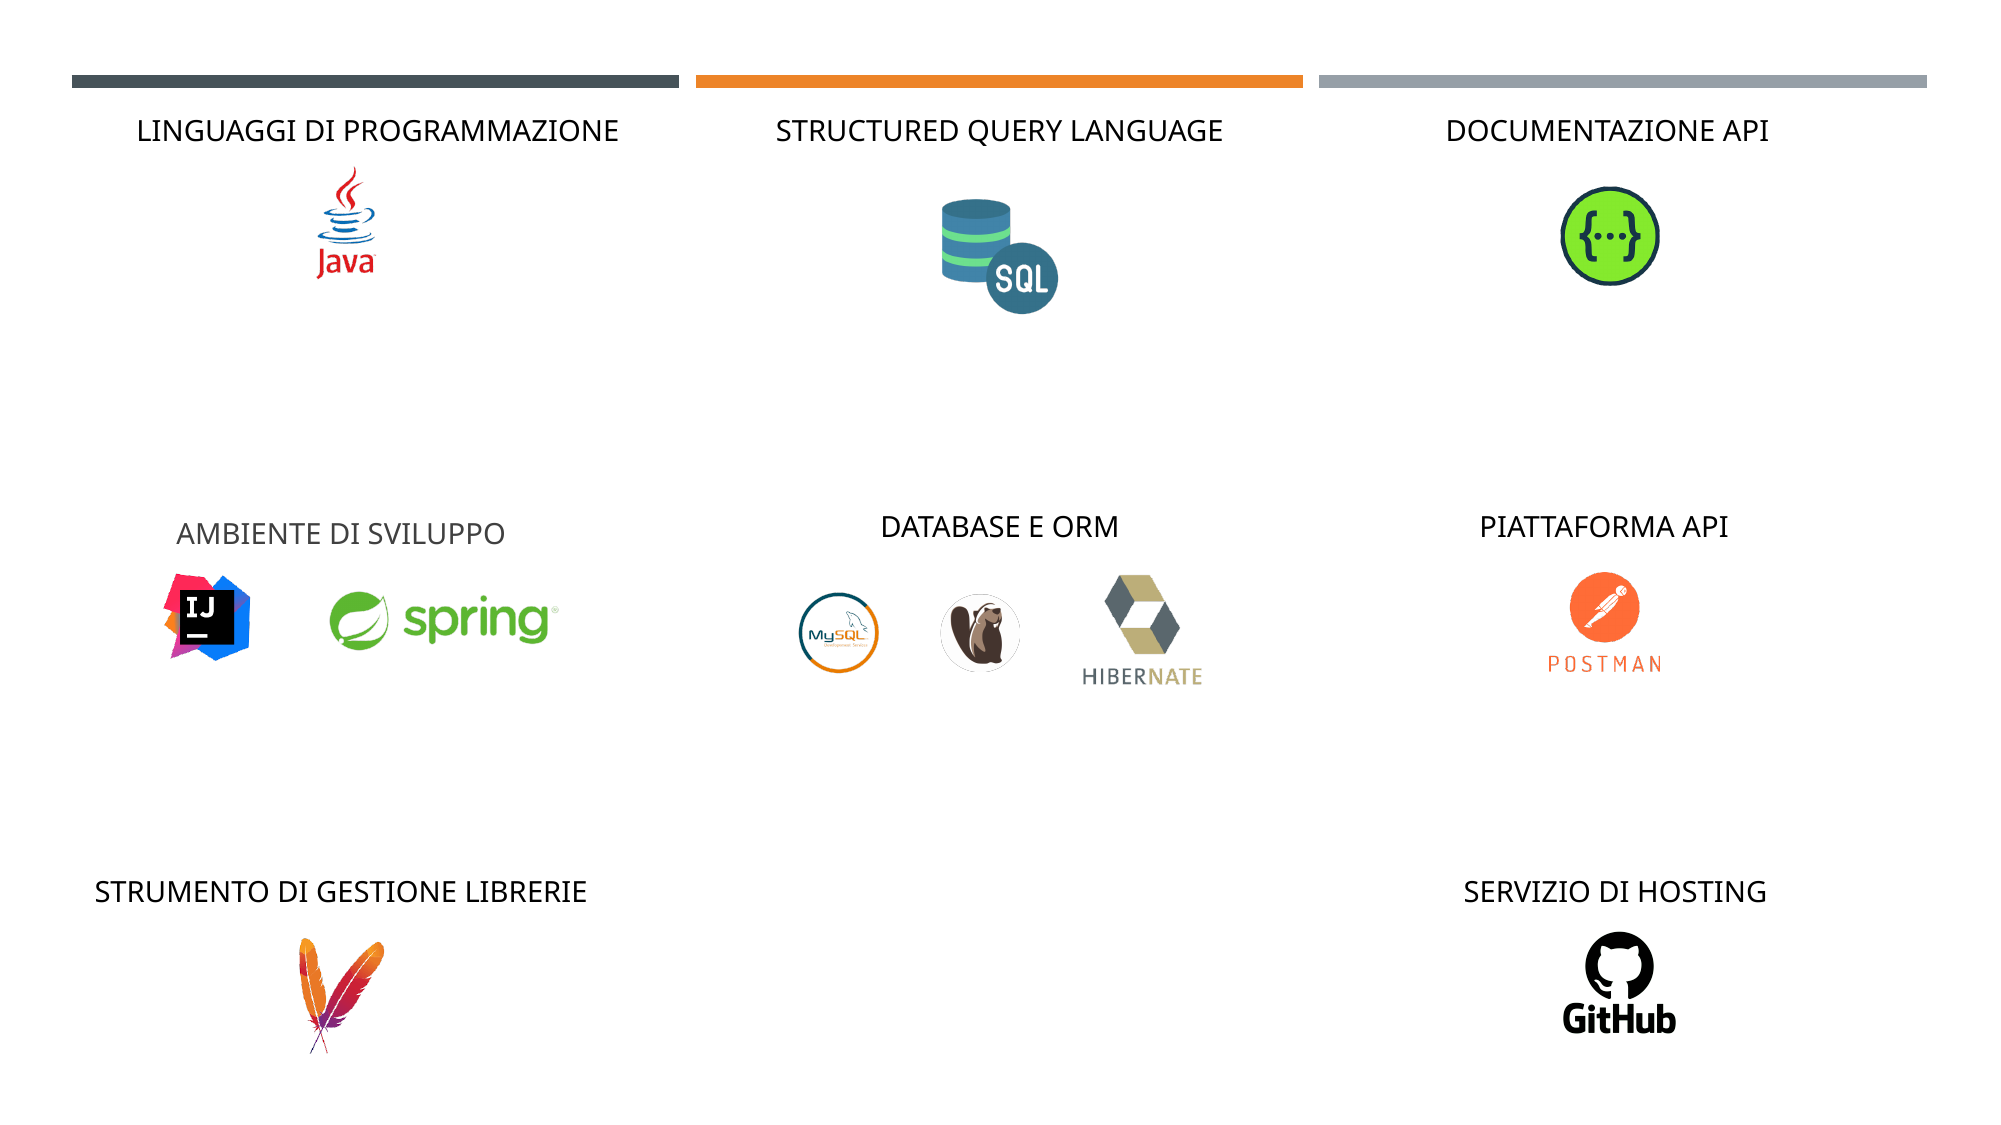

LINGUAGGI DI PROGRAMMAZIONE
STRUCTURED QUERY LANGUAGE
DOCUMENTAZIONE API
# Ambiente di sviluppo
DATABASE E ORM
PIATTAFORMA API
STRUMENTO DI GESTIONE LIBRERIE
SERVIZIO DI HOSTING